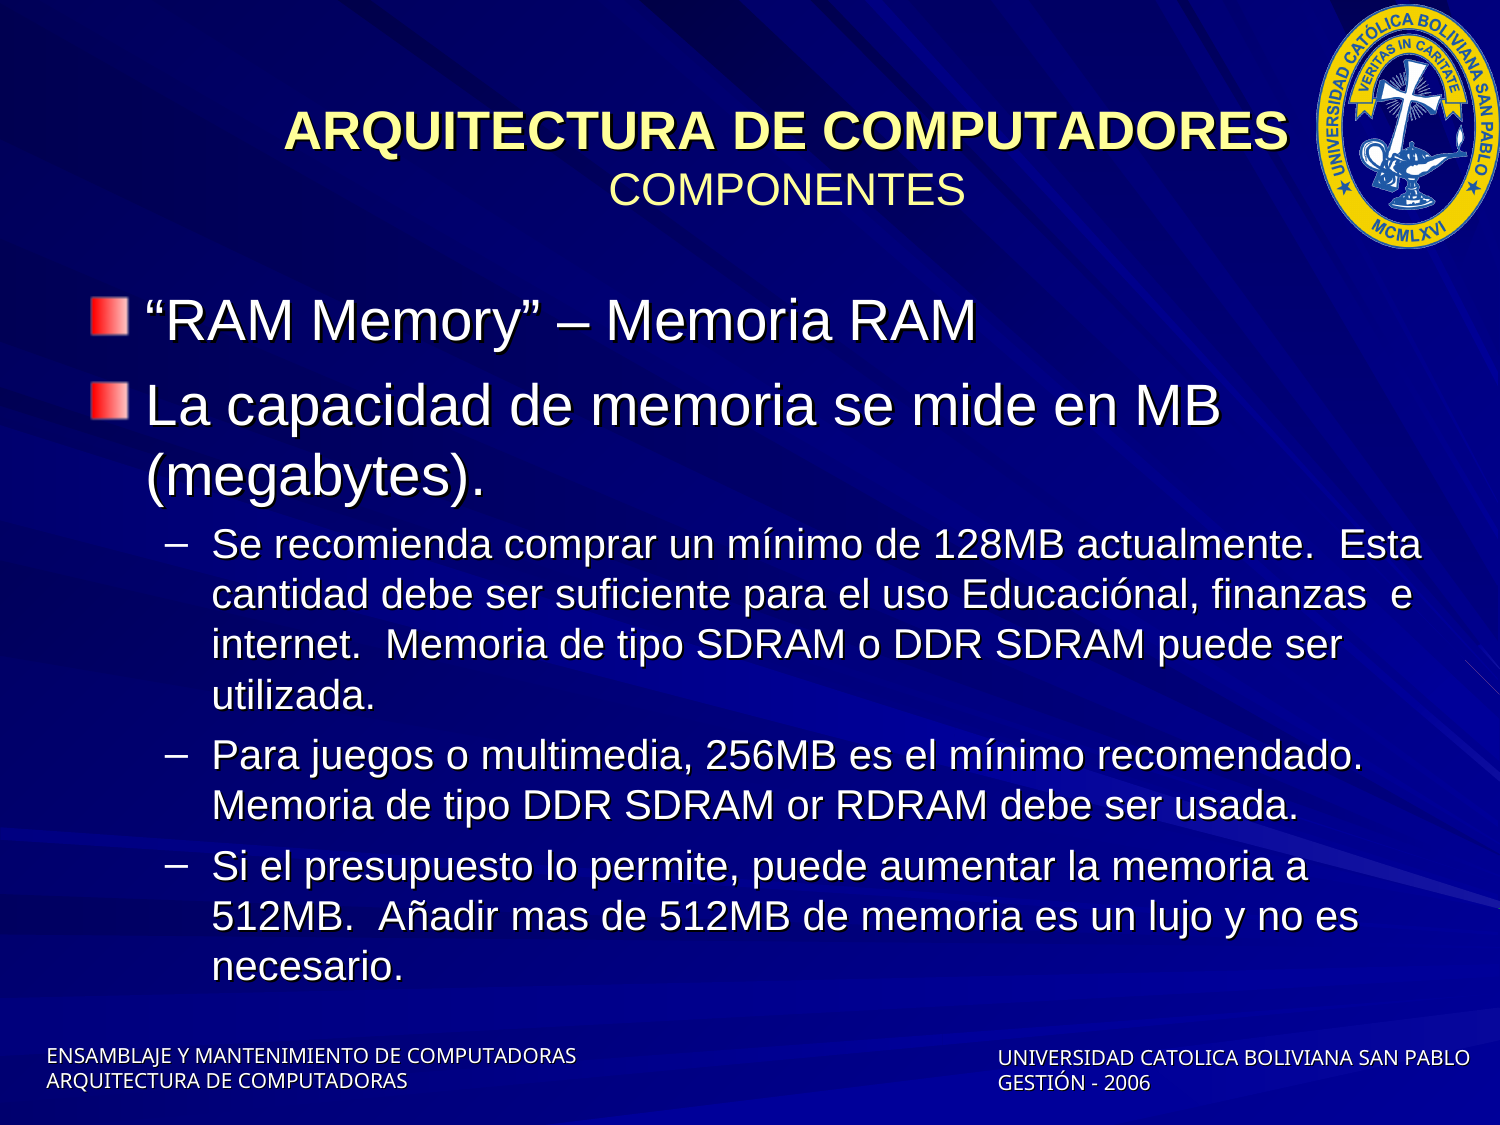

ARQUITECTURA DE COMPUTADORES
COMPONENTES
# “RAM Memory” – Memoria RAM
La capacidad de memoria se mide en MB (megabytes).
Se recomienda comprar un mínimo de 128MB actualmente. Esta cantidad debe ser suficiente para el uso Educaciónal, finanzas e internet. Memoria de tipo SDRAM o DDR SDRAM puede ser utilizada.
Para juegos o multimedia, 256MB es el mínimo recomendado. Memoria de tipo DDR SDRAM or RDRAM debe ser usada.
Si el presupuesto lo permite, puede aumentar la memoria a 512MB. Añadir mas de 512MB de memoria es un lujo y no es necesario.